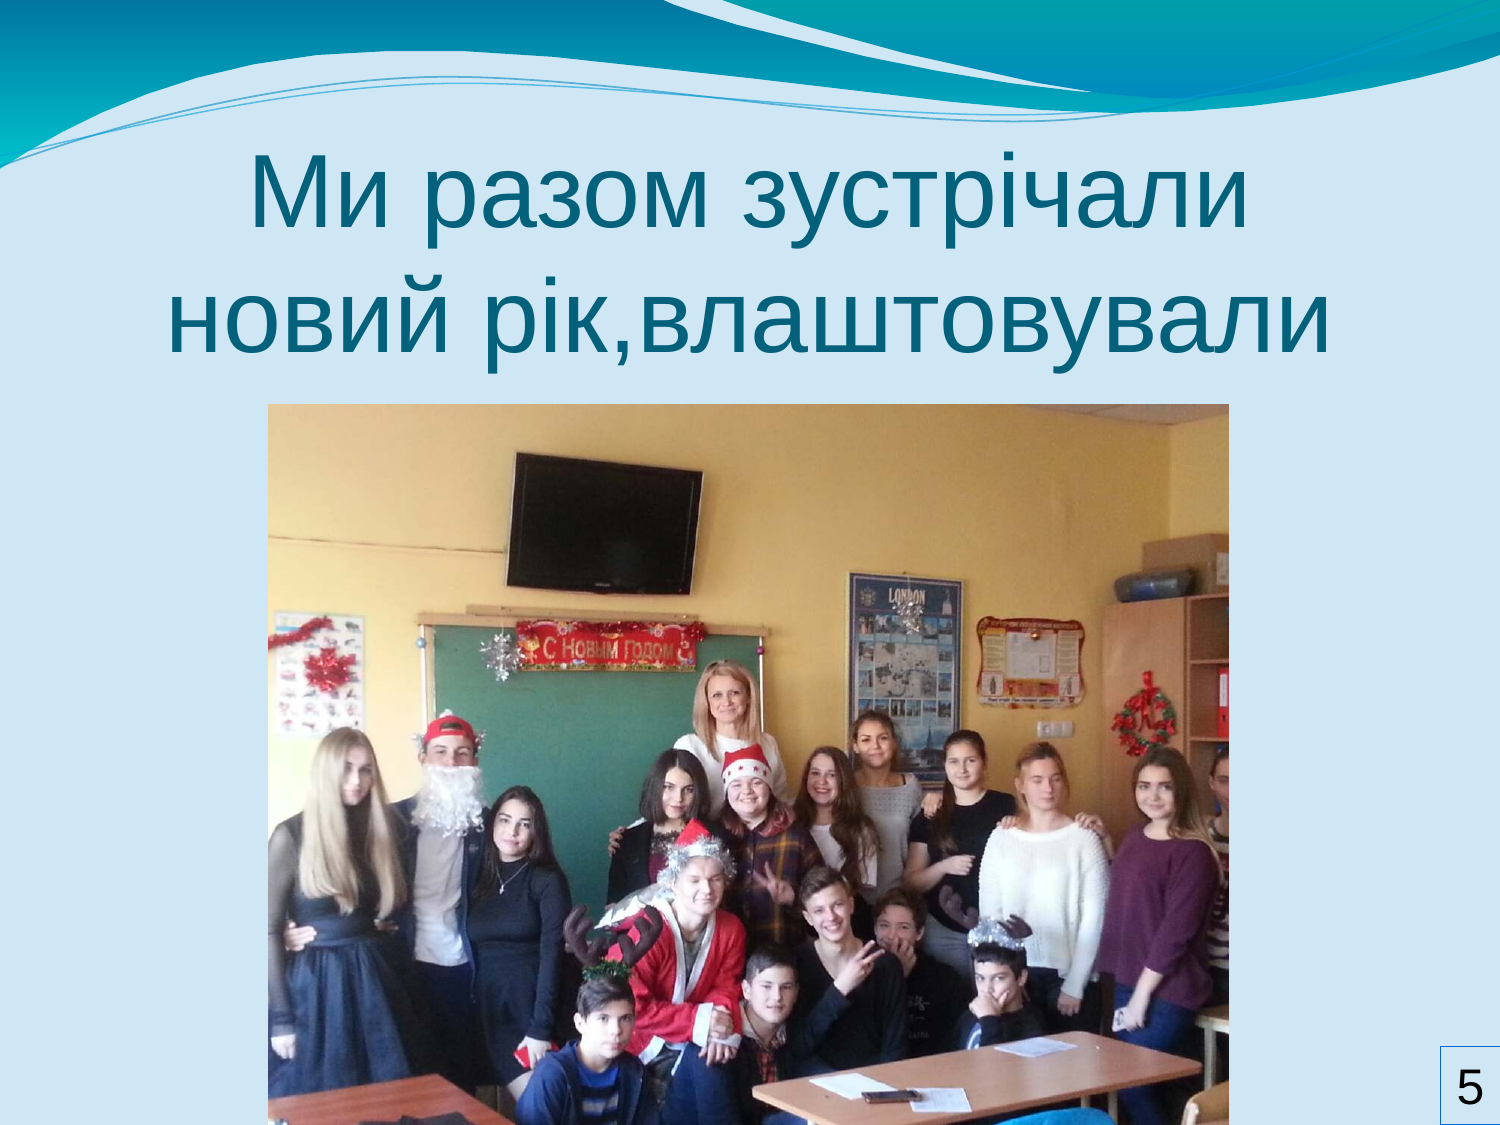

# Ми разом зустрічали новий рік,влаштовували концерти
5